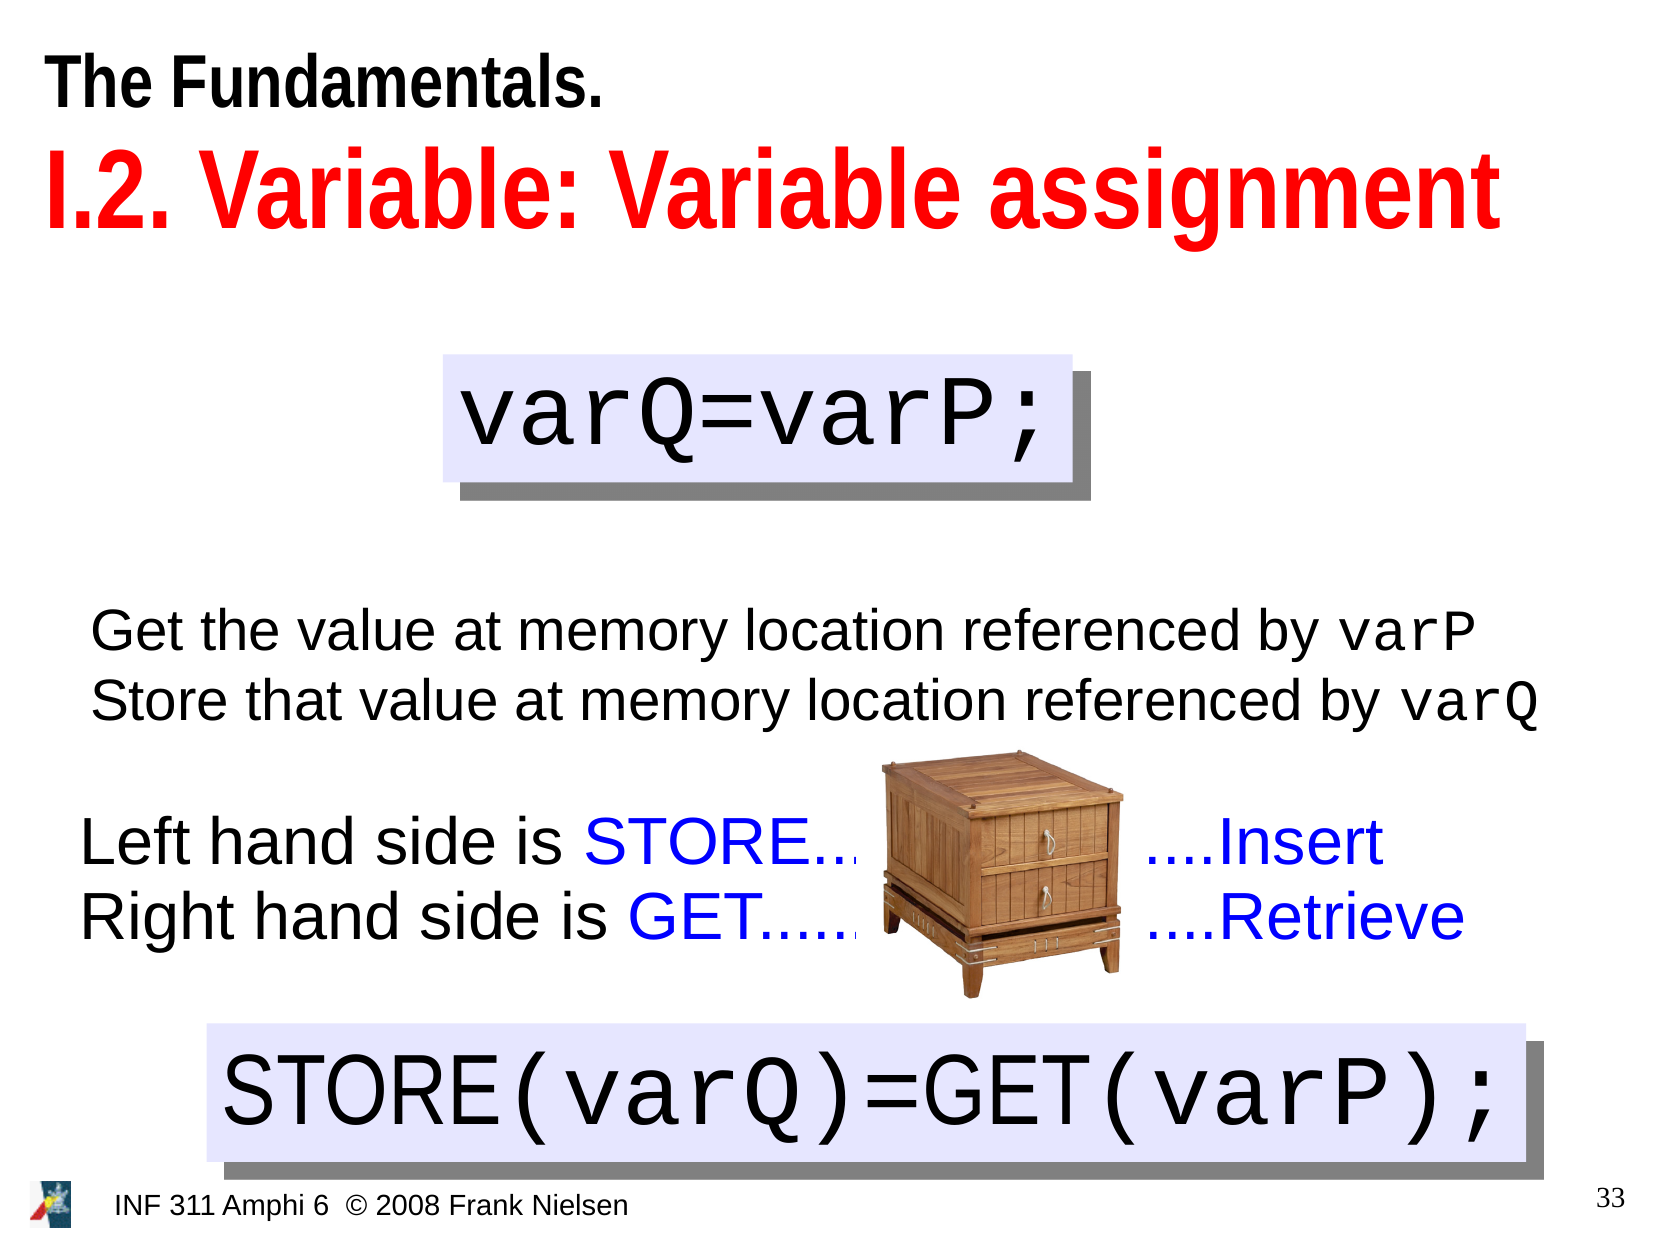

The Fundamentals.
I.2. Variable: Variable assignment
varQ=varP;
 Get the value at memory location referenced by varP
 Store that value at memory location referenced by varQ
Left hand side is STORE......................Insert
Right hand side is GET.........................Retrieve
STORE(varQ)=GET(varP);